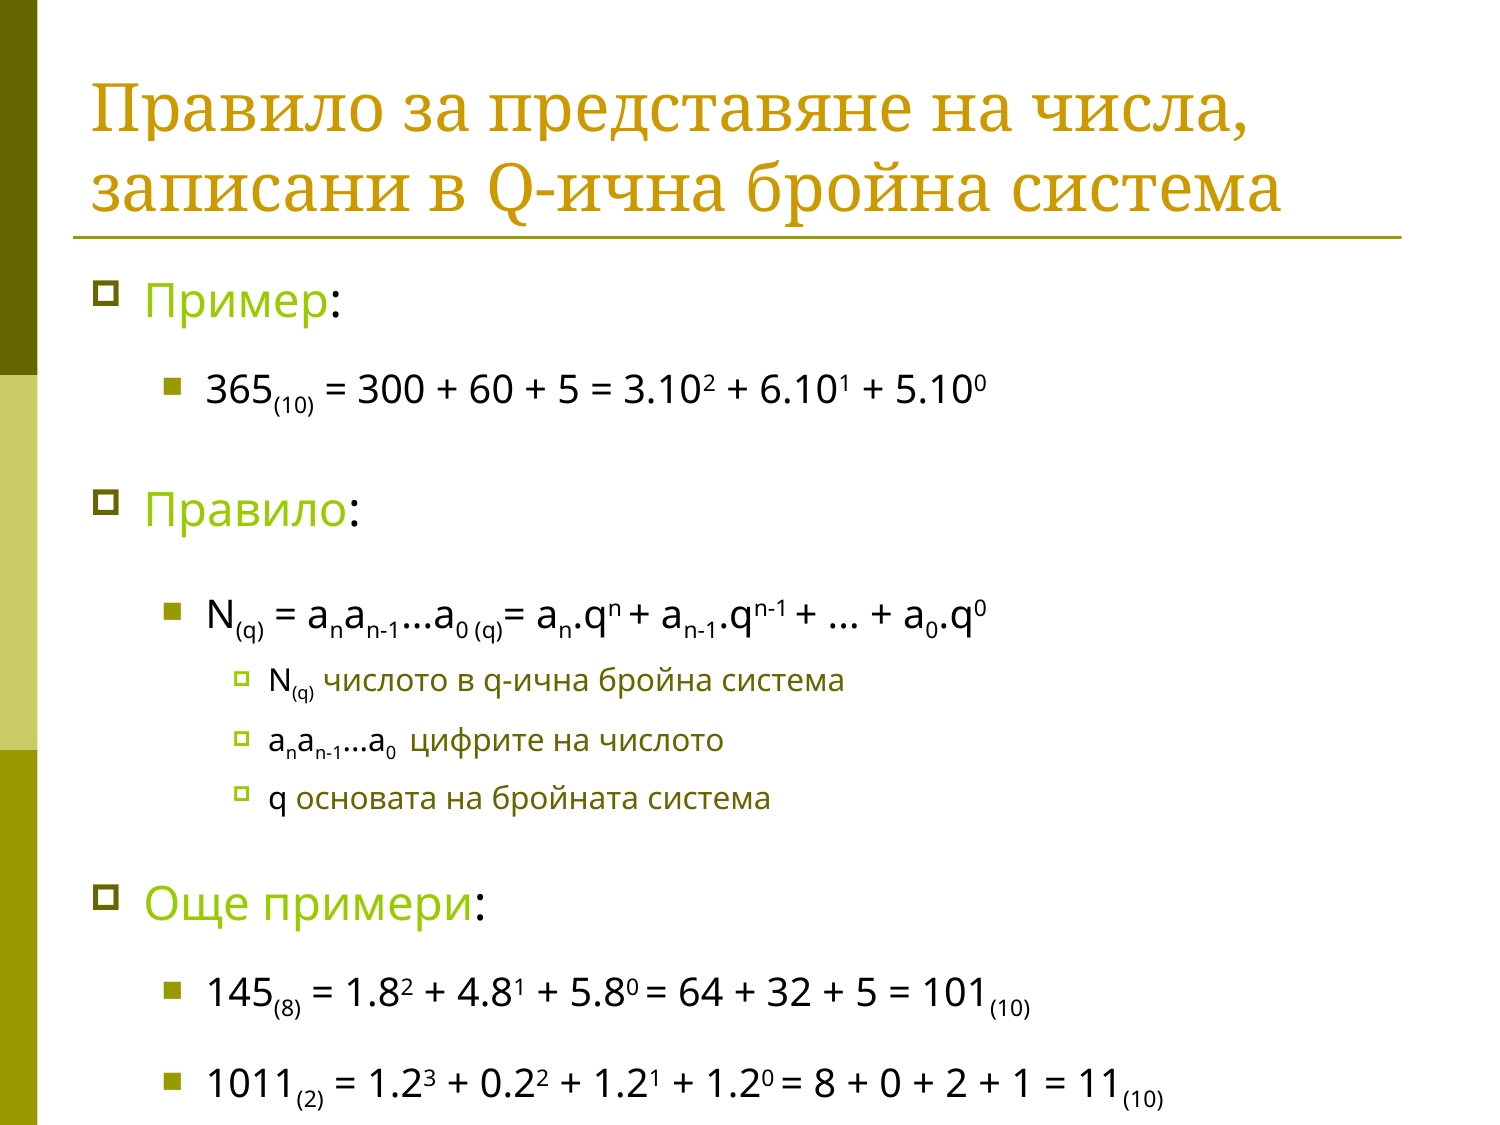

# Правило за представяне на числа, записани в Q-ична бройна система
Пример:
365(10) = 300 + 60 + 5 = 3.102 + 6.101 + 5.100
Правило:
N(q) = anan-1...a0 (q)= an.qn + an-1.qn-1 + ... + a0.q0
N(q) числото в q-ична бройна система
anan-1...a0 цифрите на числото
q основата на бройната система
Още примери:
145(8) = 1.82 + 4.81 + 5.80 = 64 + 32 + 5 = 101(10)
1011(2) = 1.23 + 0.22 + 1.21 + 1.20 = 8 + 0 + 2 + 1 = 11(10)